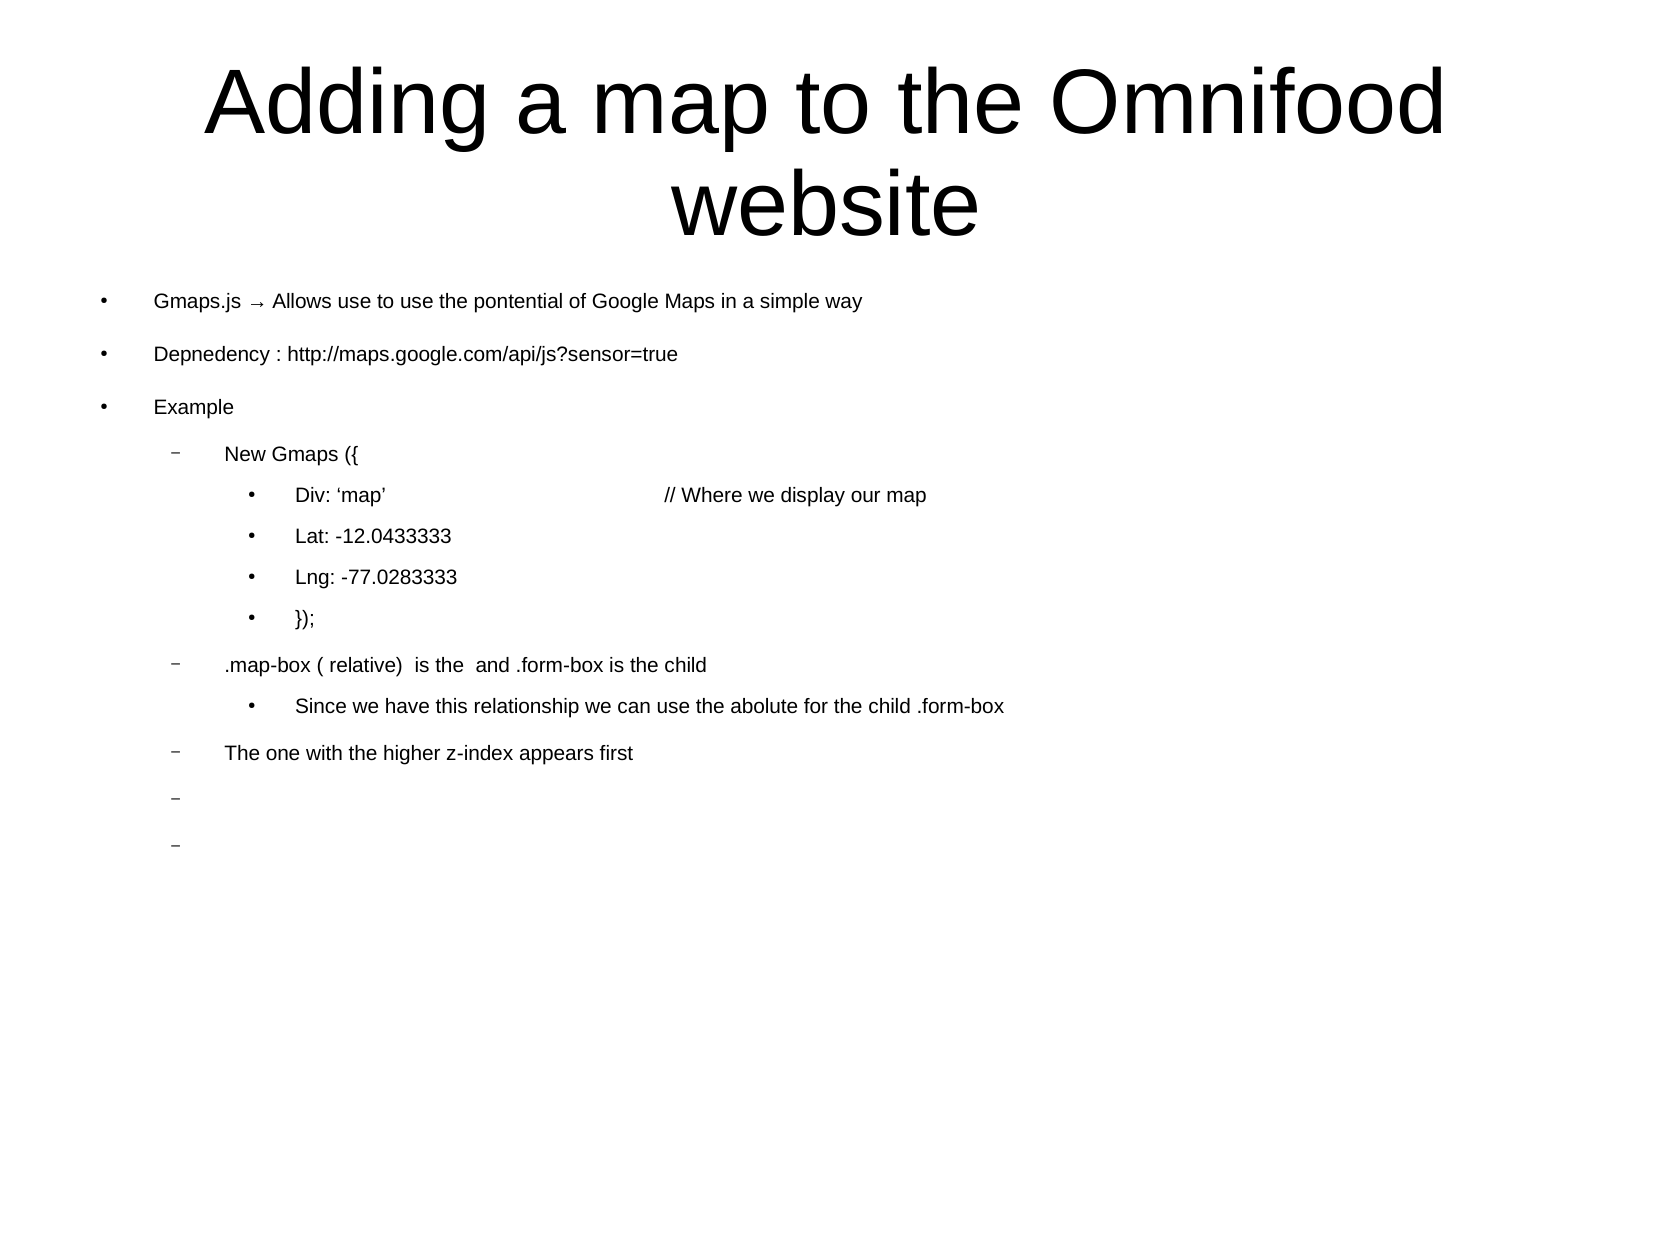

# Adding a map to the Omnifood website
Gmaps.js → Allows use to use the pontential of Google Maps in a simple way
Depnedency : http://maps.google.com/api/js?sensor=true
Example
New Gmaps ({
Div: ‘map’				// Where we display our map
Lat: -12.0433333
Lng: -77.0283333
});
.map-box ( relative) is the and .form-box is the child
Since we have this relationship we can use the abolute for the child .form-box
The one with the higher z-index appears first